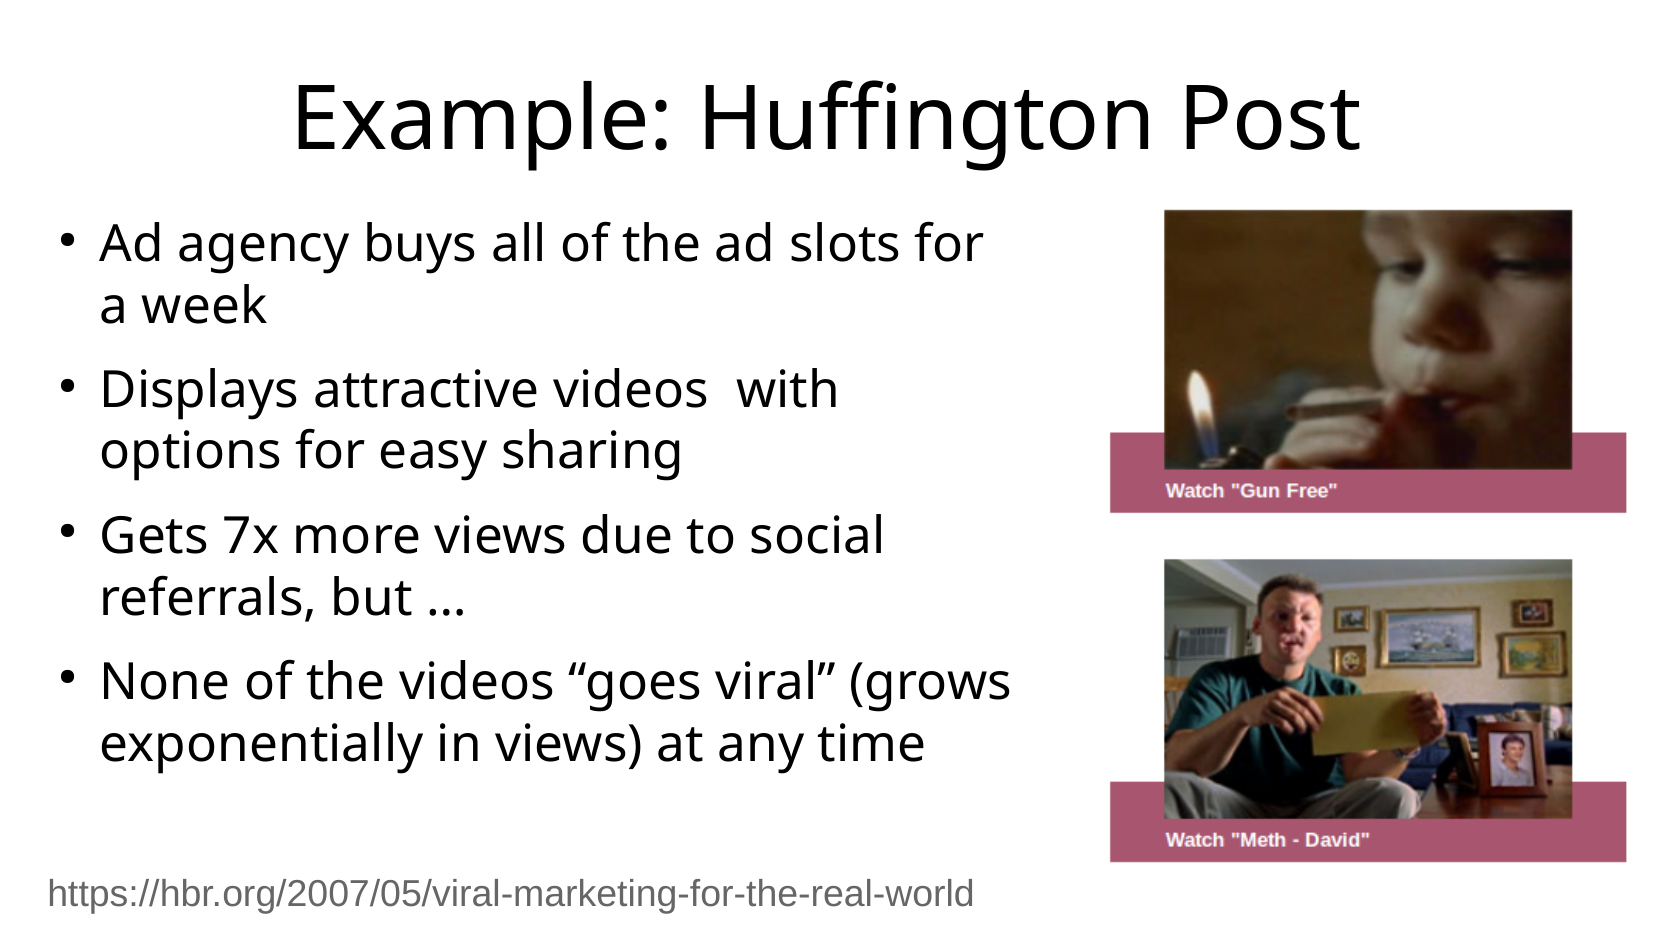

# Example: Huffington Post
Ad agency buys all of the ad slots for a week
Displays attractive videos with options for easy sharing
Gets 7x more views due to social referrals, but …
None of the videos “goes viral” (grows exponentially in views) at any time
https://hbr.org/2007/05/viral-marketing-for-the-real-world